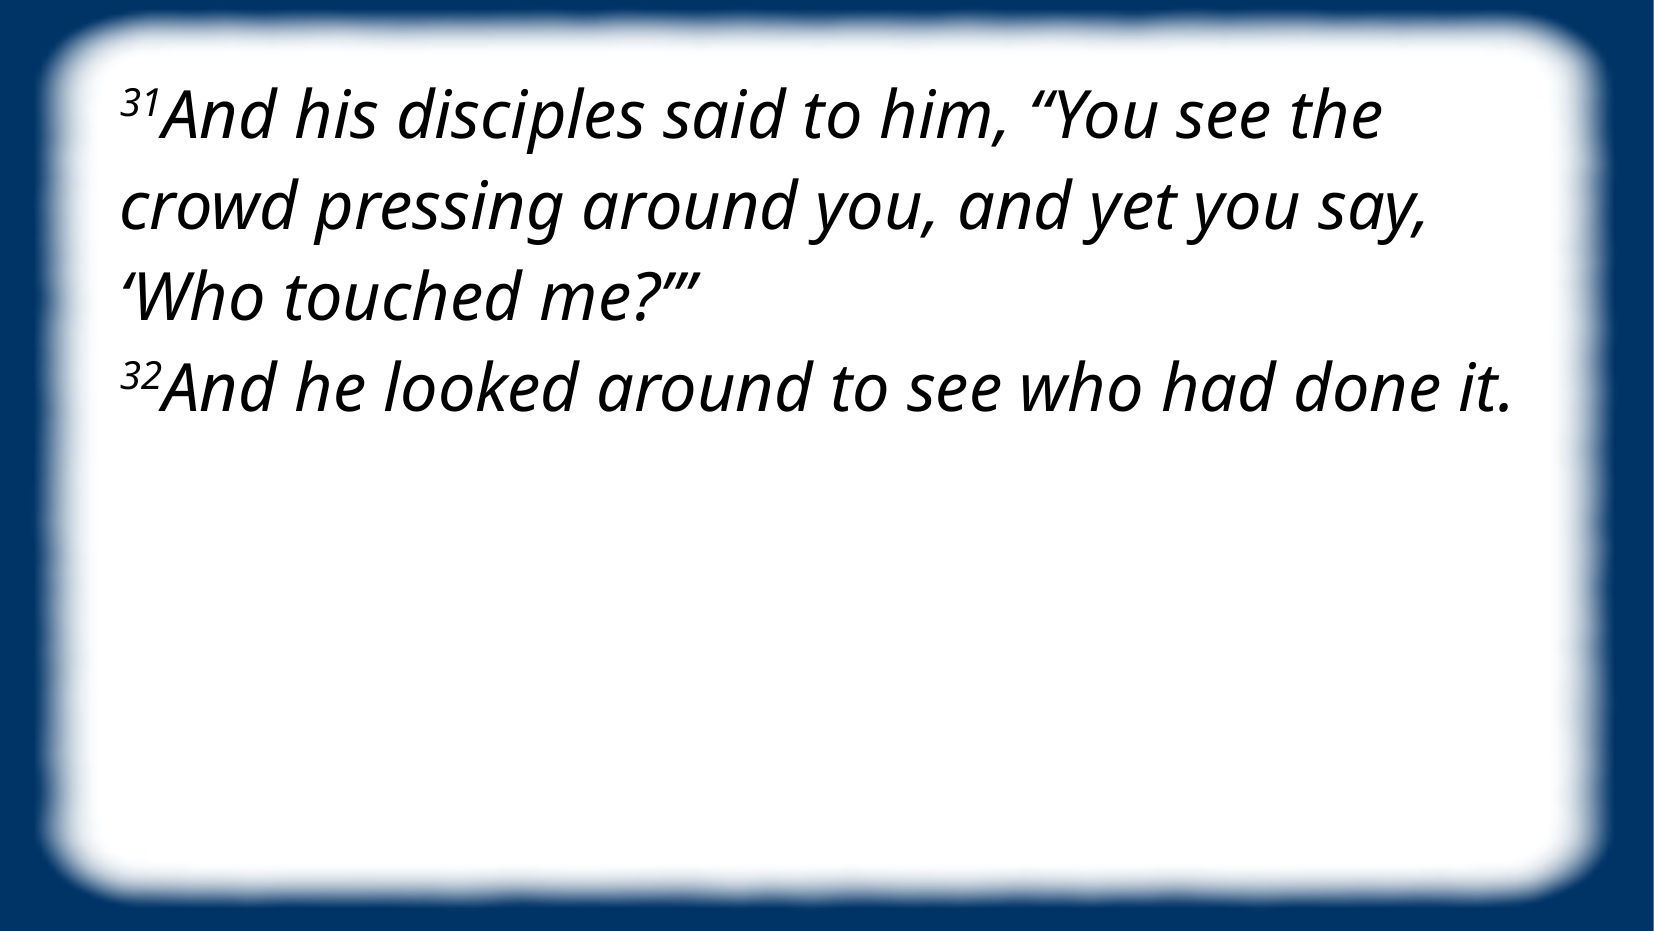

31And his disciples said to him, “You see the crowd pressing around you, and yet you say, ‘Who touched me?’”
32And he looked around to see who had done it.